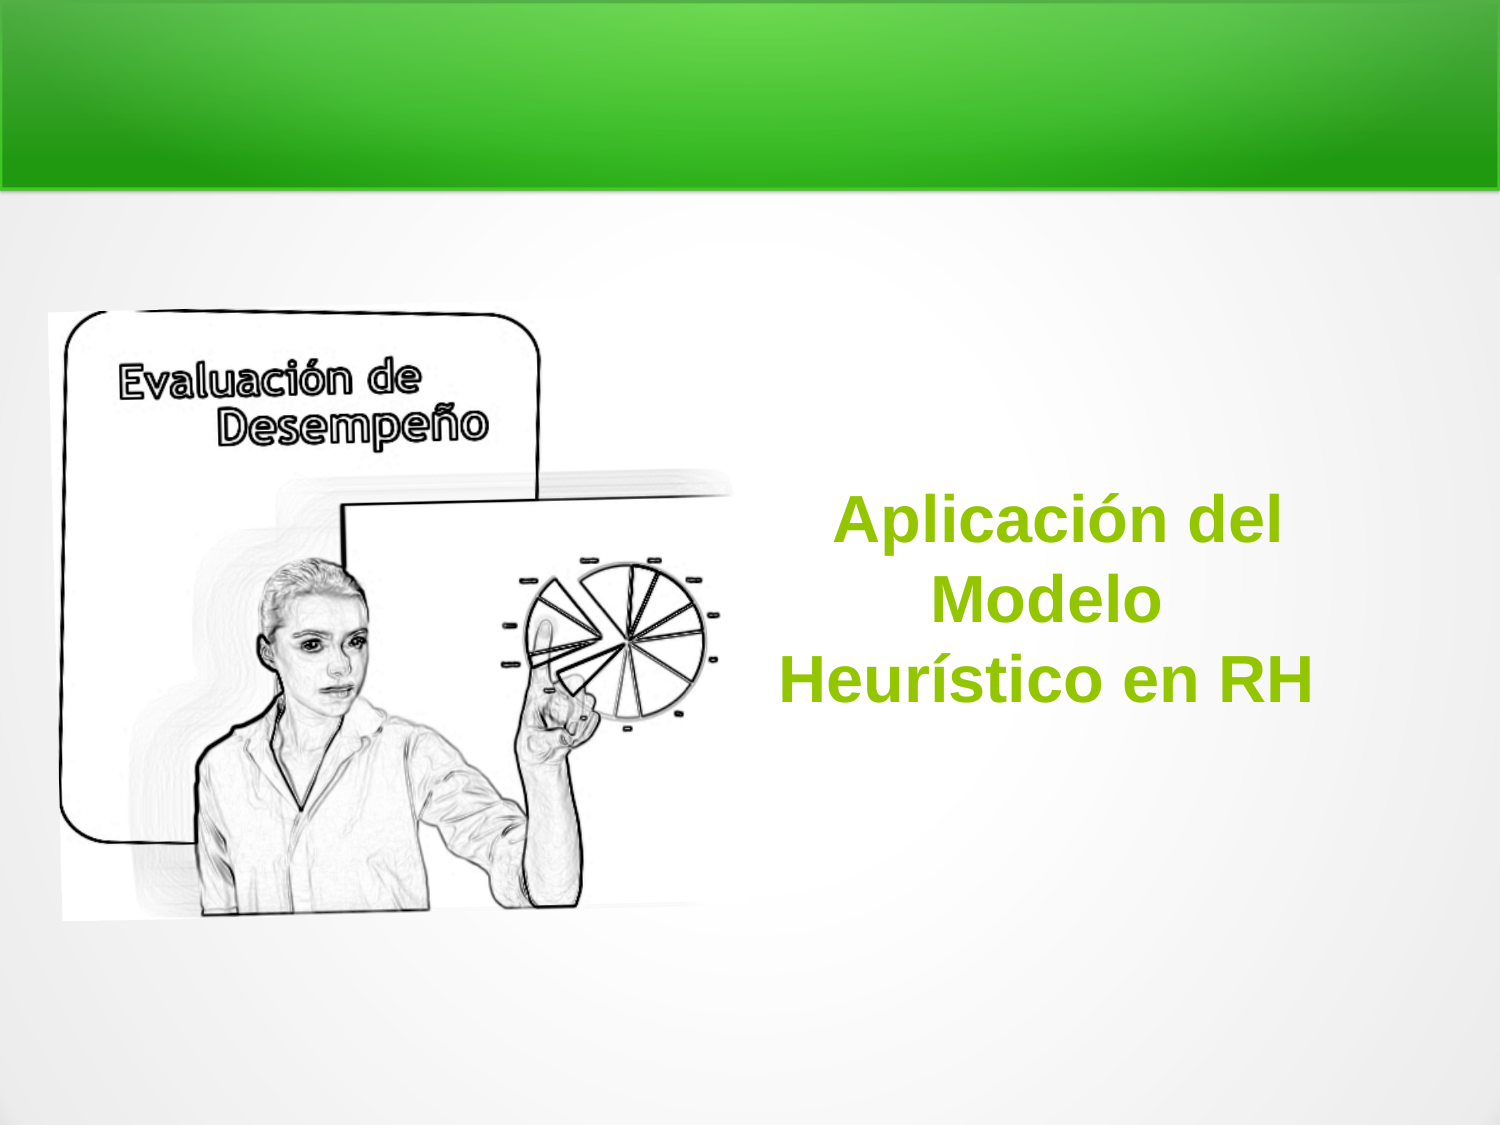

# Aplicación del Modelo Heurístico en RH